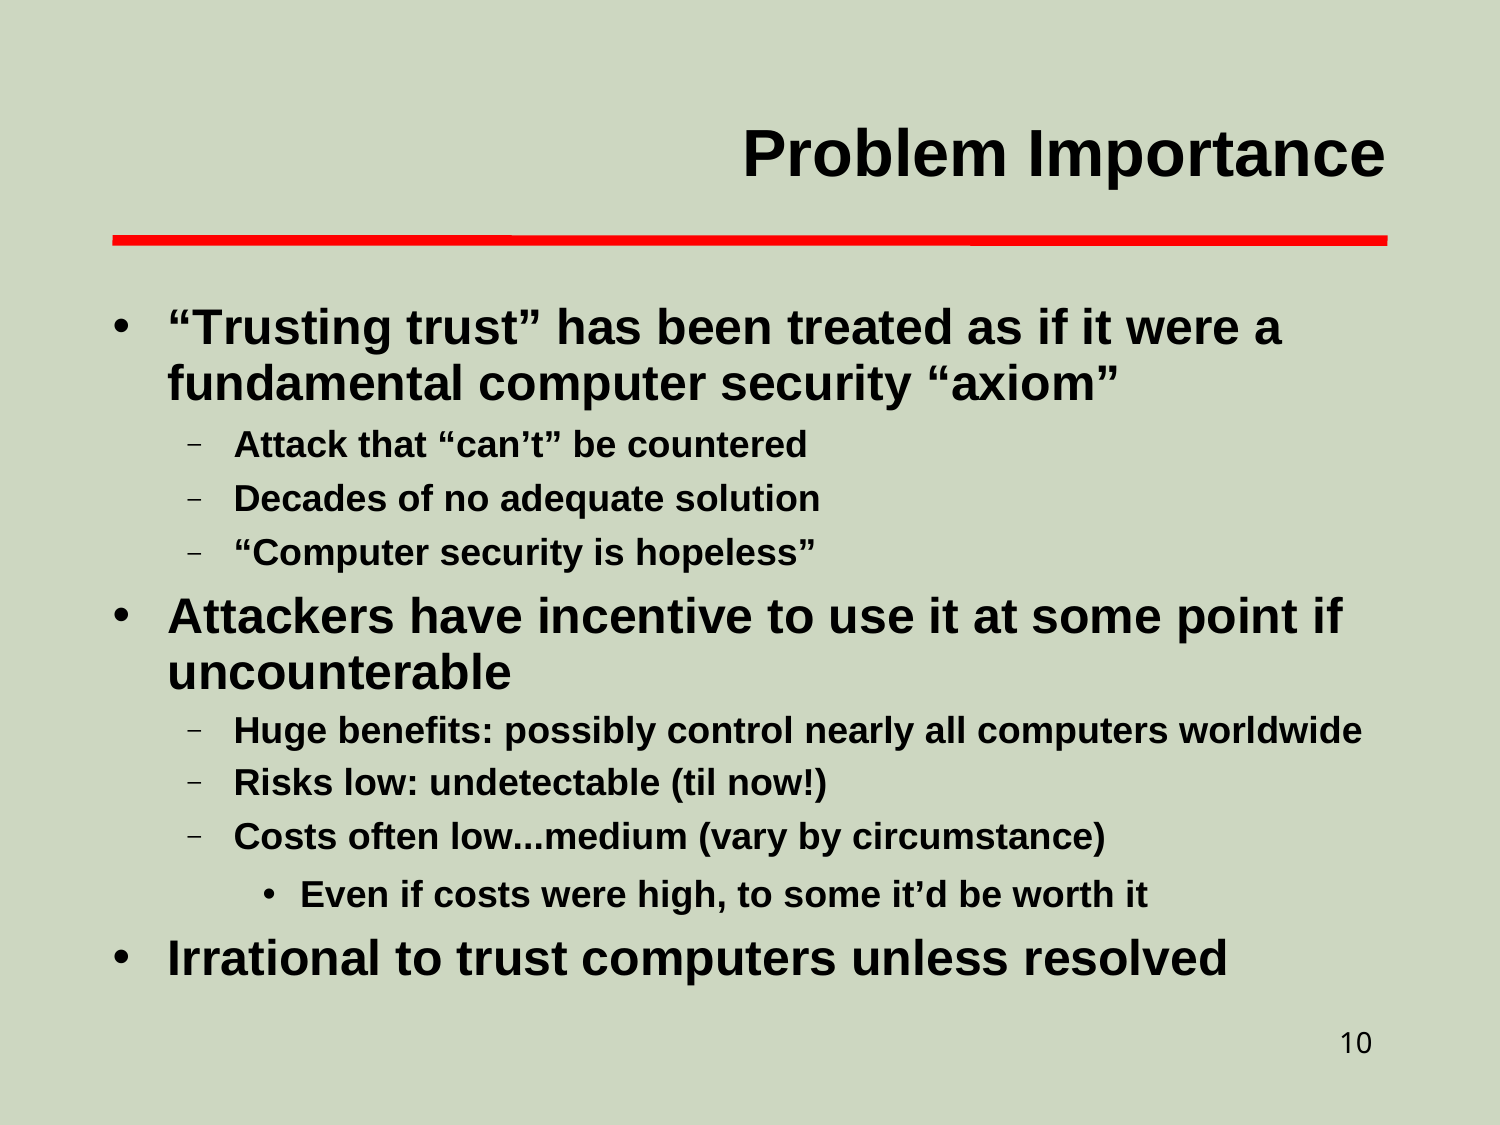

# Problem Importance
“Trusting trust” has been treated as if it were a fundamental computer security “axiom”
Attack that “can’t” be countered
Decades of no adequate solution
“Computer security is hopeless”
Attackers have incentive to use it at some point if uncounterable
Huge benefits: possibly control nearly all computers worldwide
Risks low: undetectable (til now!)
Costs often low...medium (vary by circumstance)
Even if costs were high, to some it’d be worth it
Irrational to trust computers unless resolved